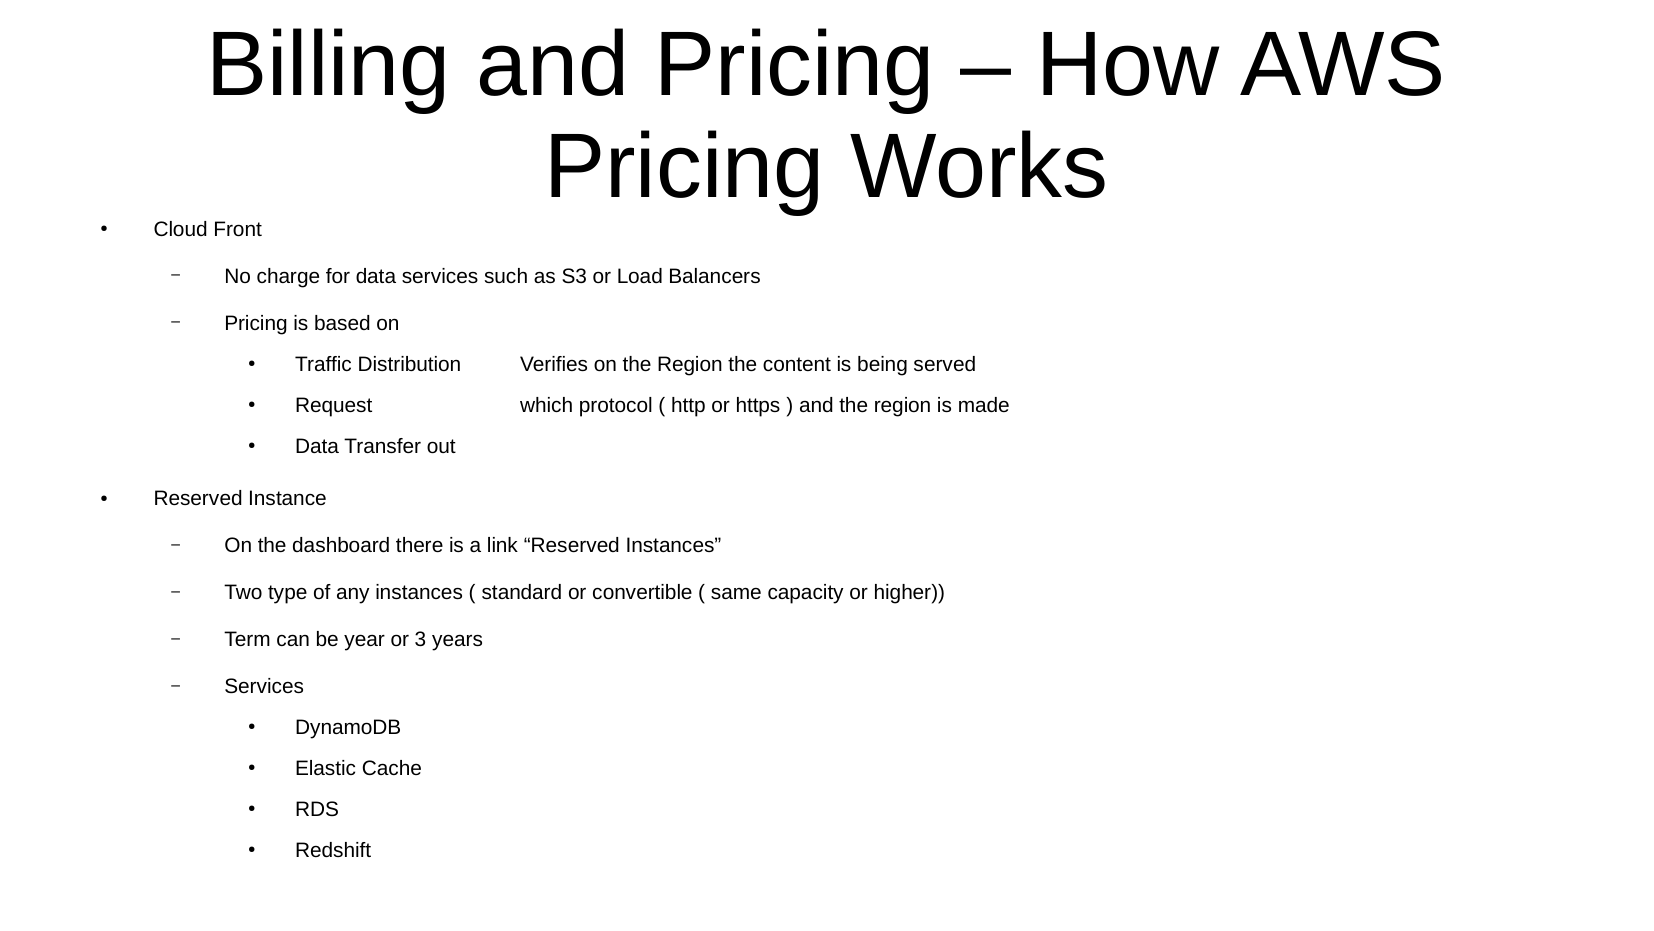

# Billing and Pricing – How AWS Pricing Works
Cloud Front
No charge for data services such as S3 or Load Balancers
Pricing is based on
Traffic Distribution	Verifies on the Region the content is being served
Request 		which protocol ( http or https ) and the region is made
Data Transfer out
Reserved Instance
On the dashboard there is a link “Reserved Instances”
Two type of any instances ( standard or convertible ( same capacity or higher))
Term can be year or 3 years
Services
DynamoDB
Elastic Cache
RDS
Redshift